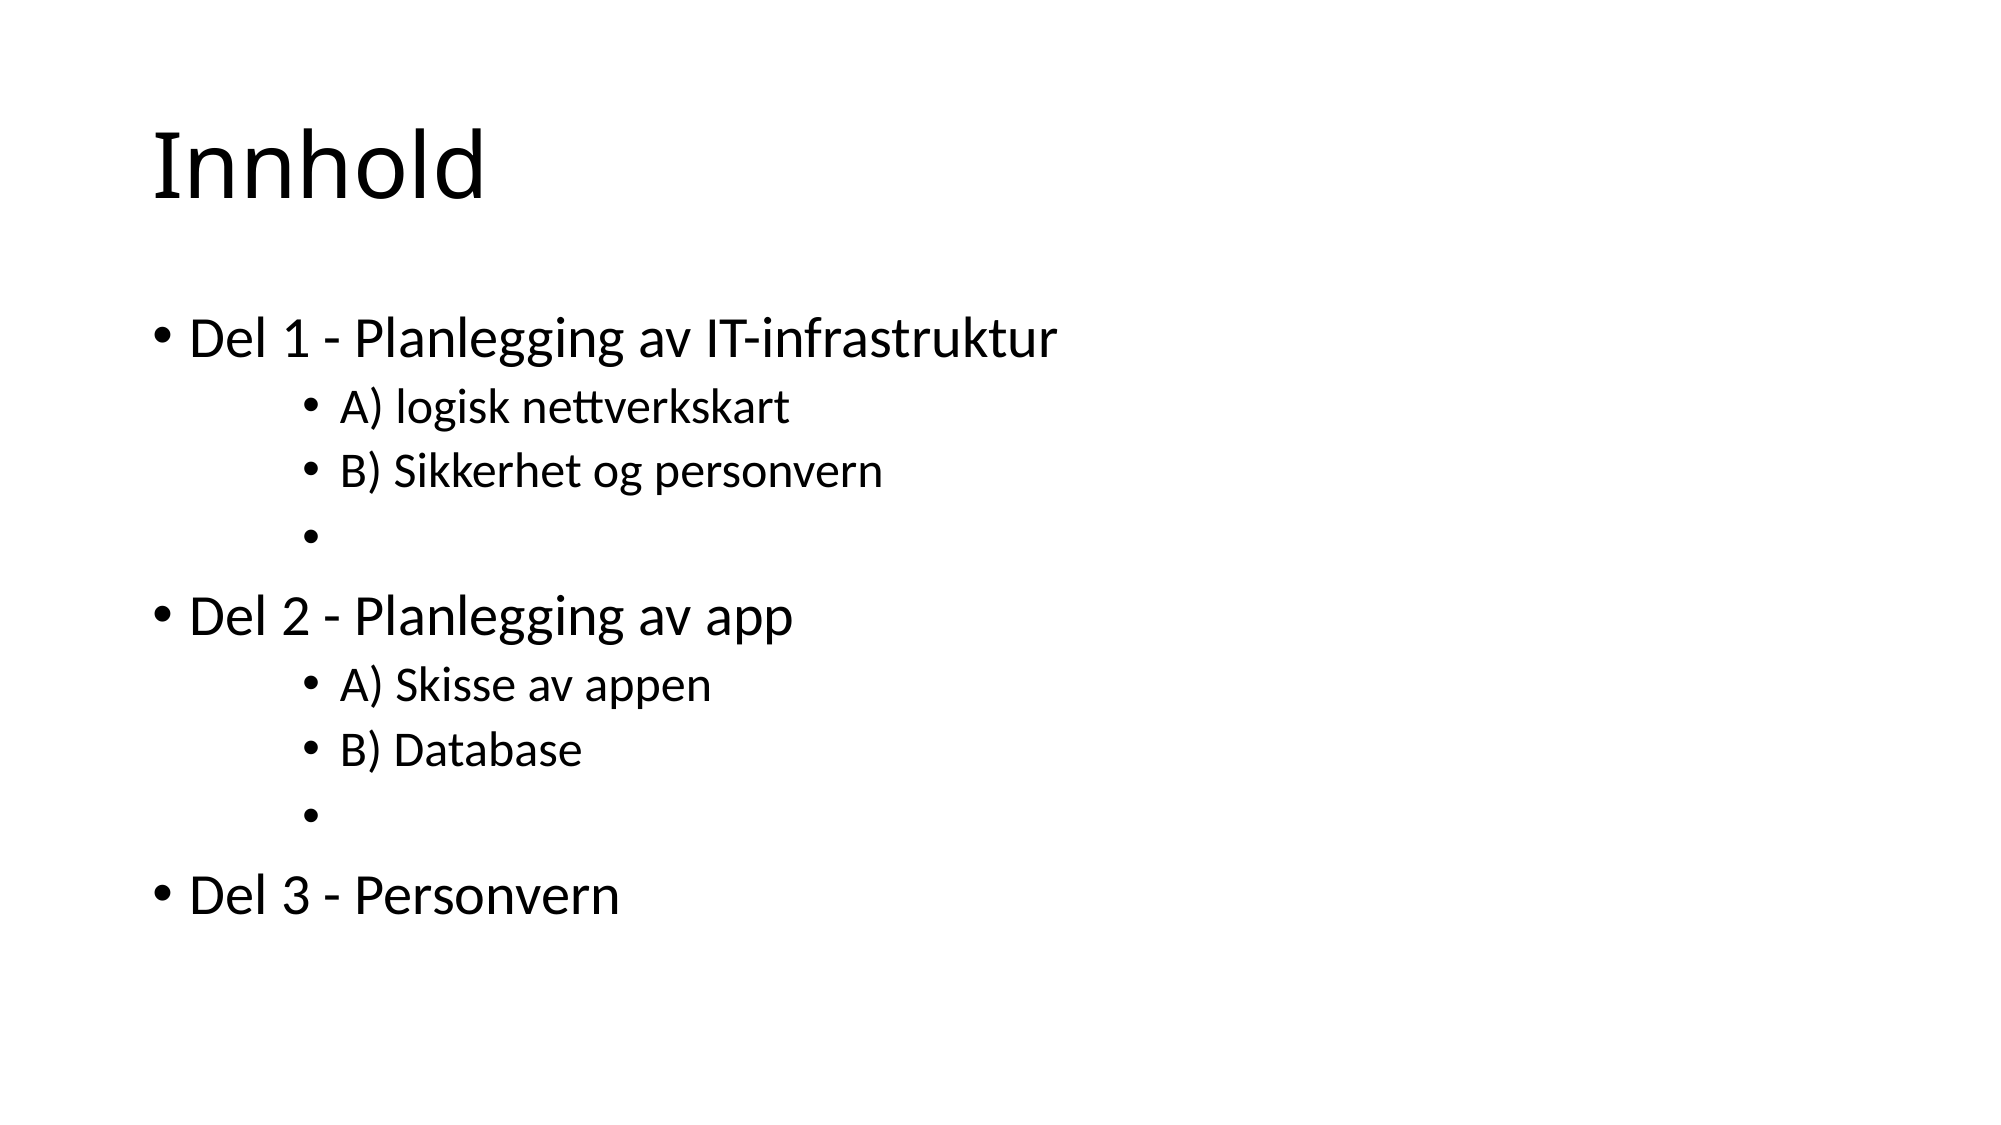

# Innhold
Del 1 - Planlegging av IT-infrastruktur
A) logisk nettverkskart
B) Sikkerhet og personvern
Del 2 - Planlegging av app
A) Skisse av appen
B) Database
Del 3 - Personvern